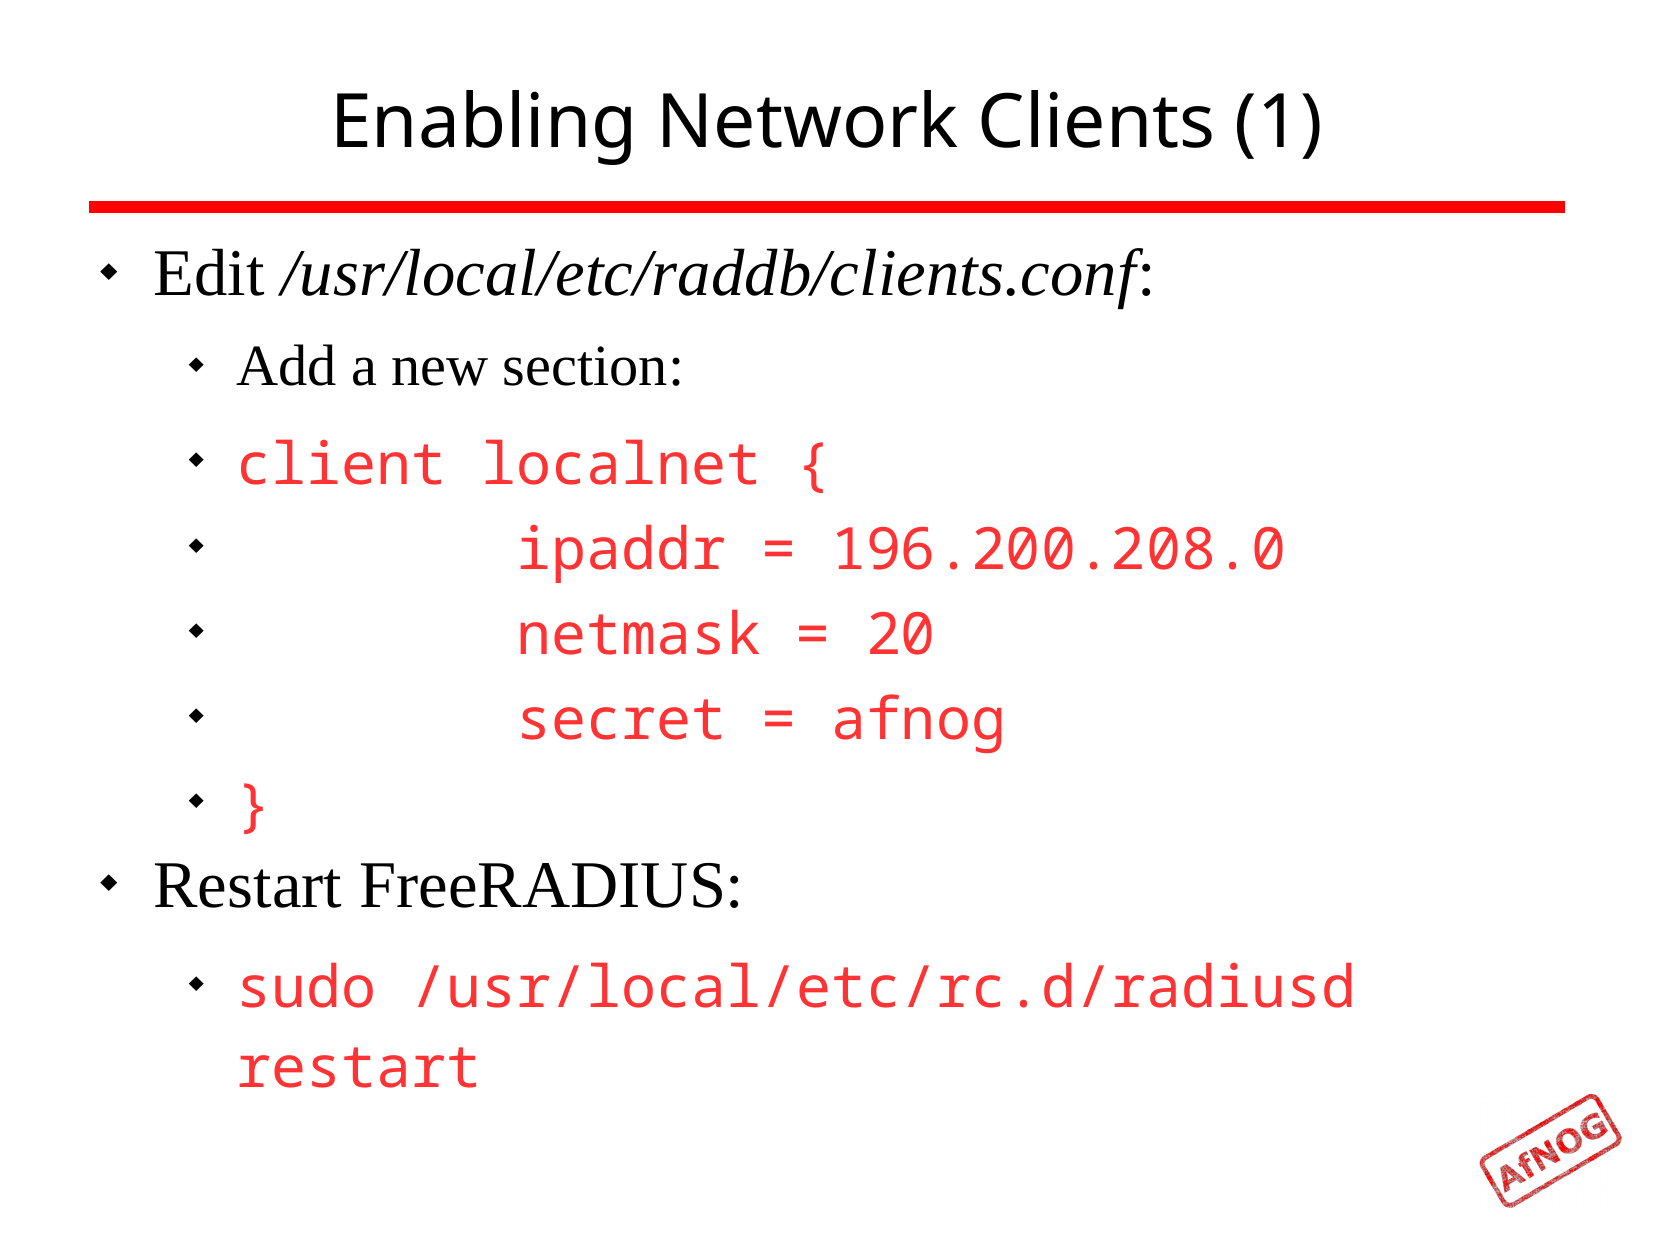

# Enabling Network Clients (1)
Edit /usr/local/etc/raddb/clients.conf:
Add a new section:
client localnet {
 ipaddr = 196.200.208.0
 netmask = 20
 secret = afnog
}
Restart FreeRADIUS:
sudo /usr/local/etc/rc.d/radiusd restart